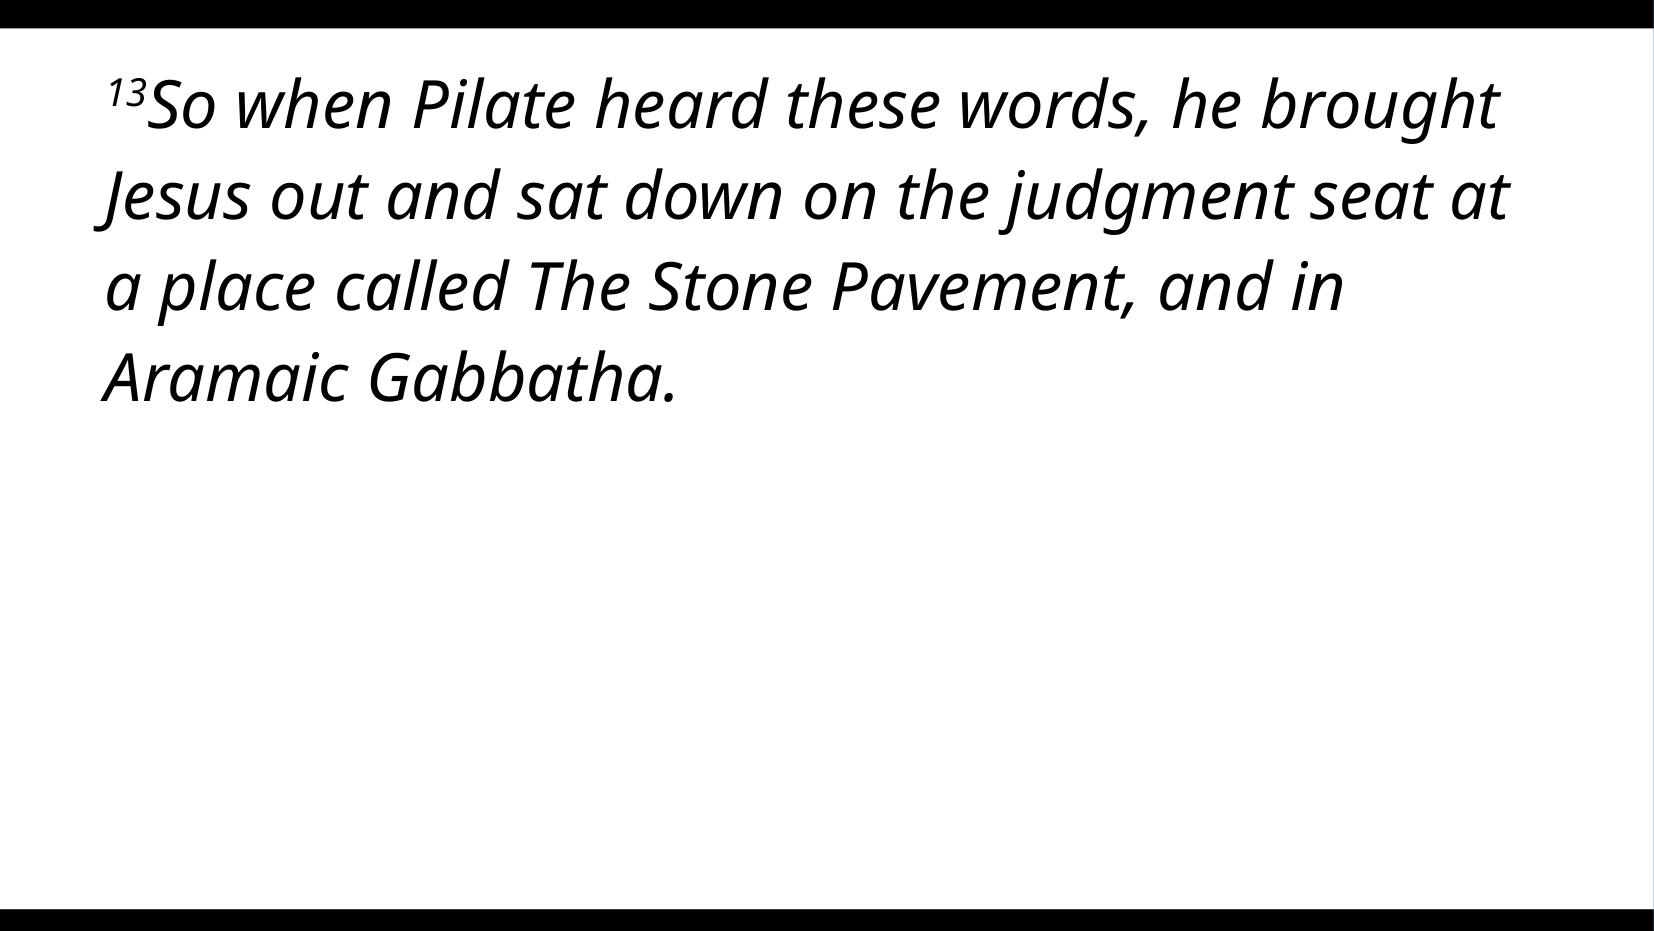

13So when Pilate heard these words, he brought Jesus out and sat down on the judgment seat at a place called The Stone Pavement, and in Aramaic Gabbatha.